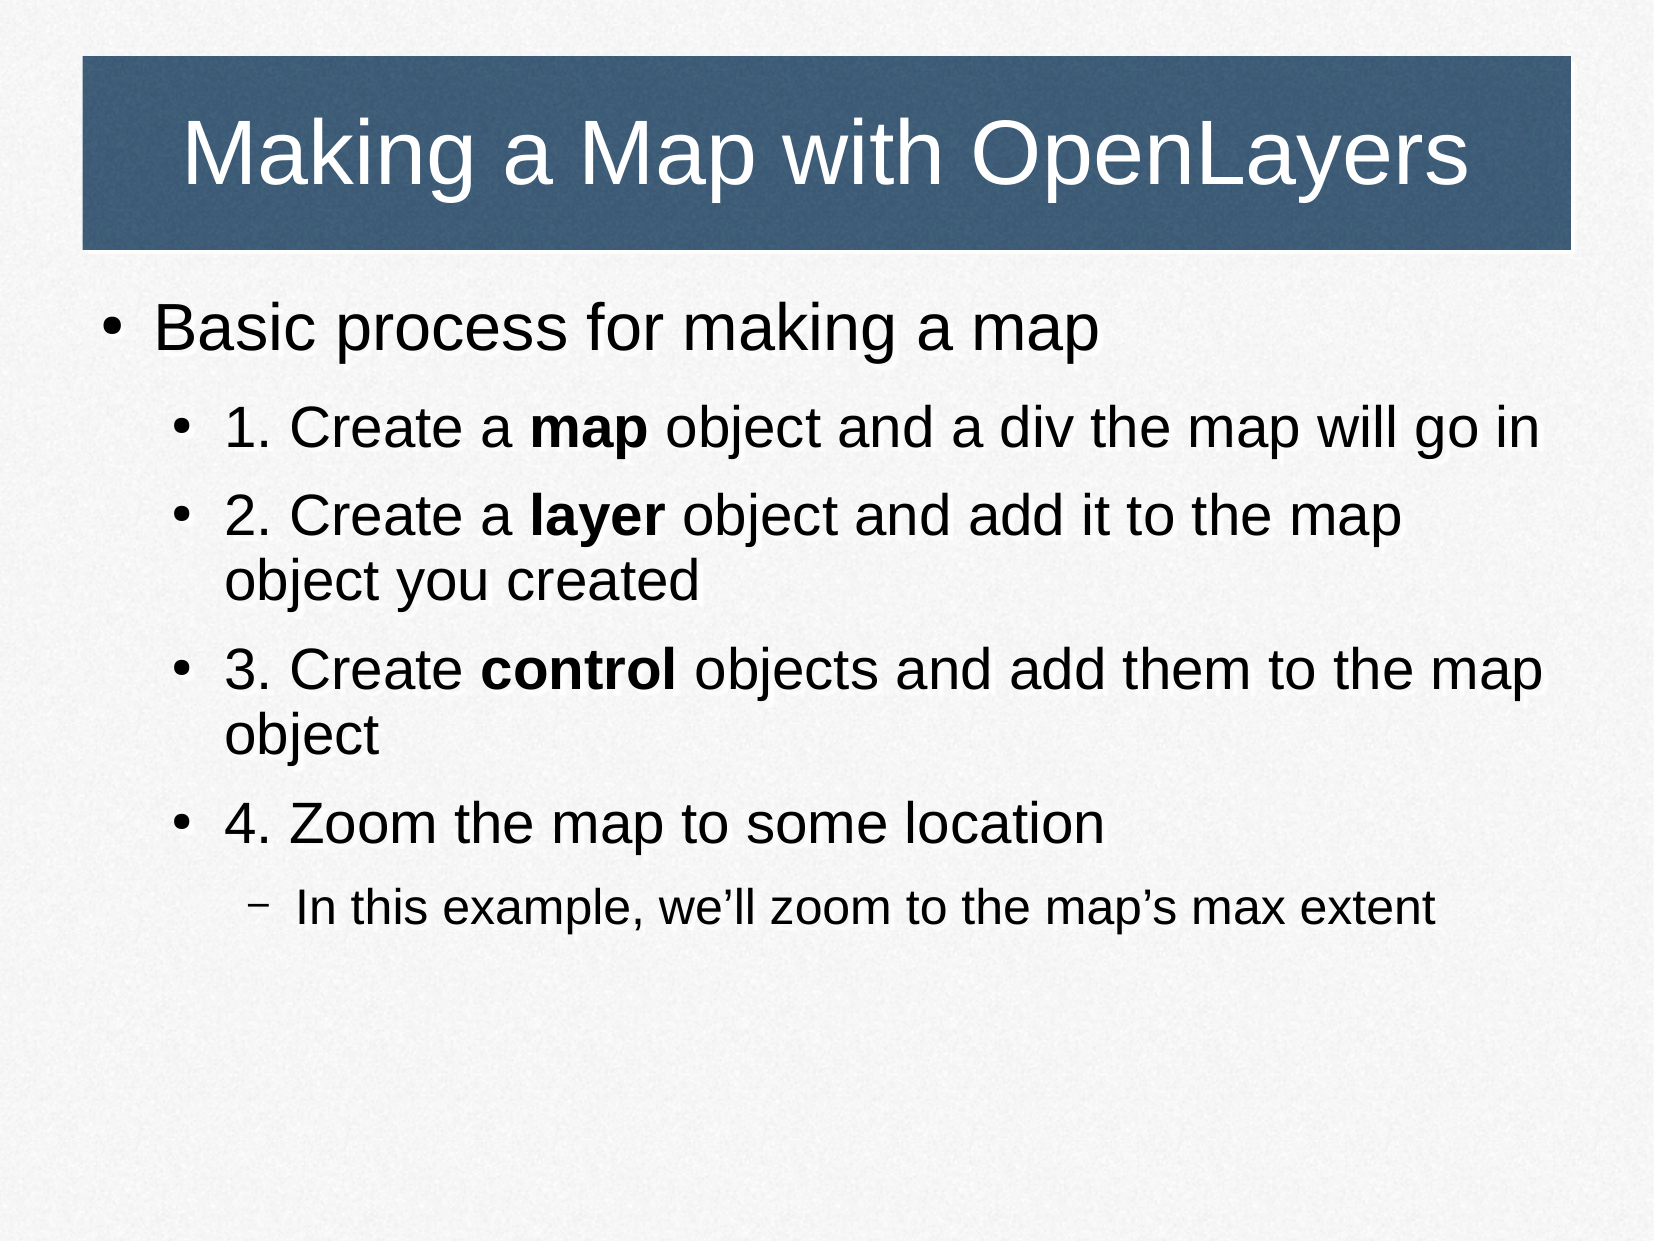

# Making a Map with OpenLayers
Basic process for making a map
1. Create a map object and a div the map will go in
2. Create a layer object and add it to the map object you created
3. Create control objects and add them to the map object
4. Zoom the map to some location
In this example, we’ll zoom to the map’s max extent